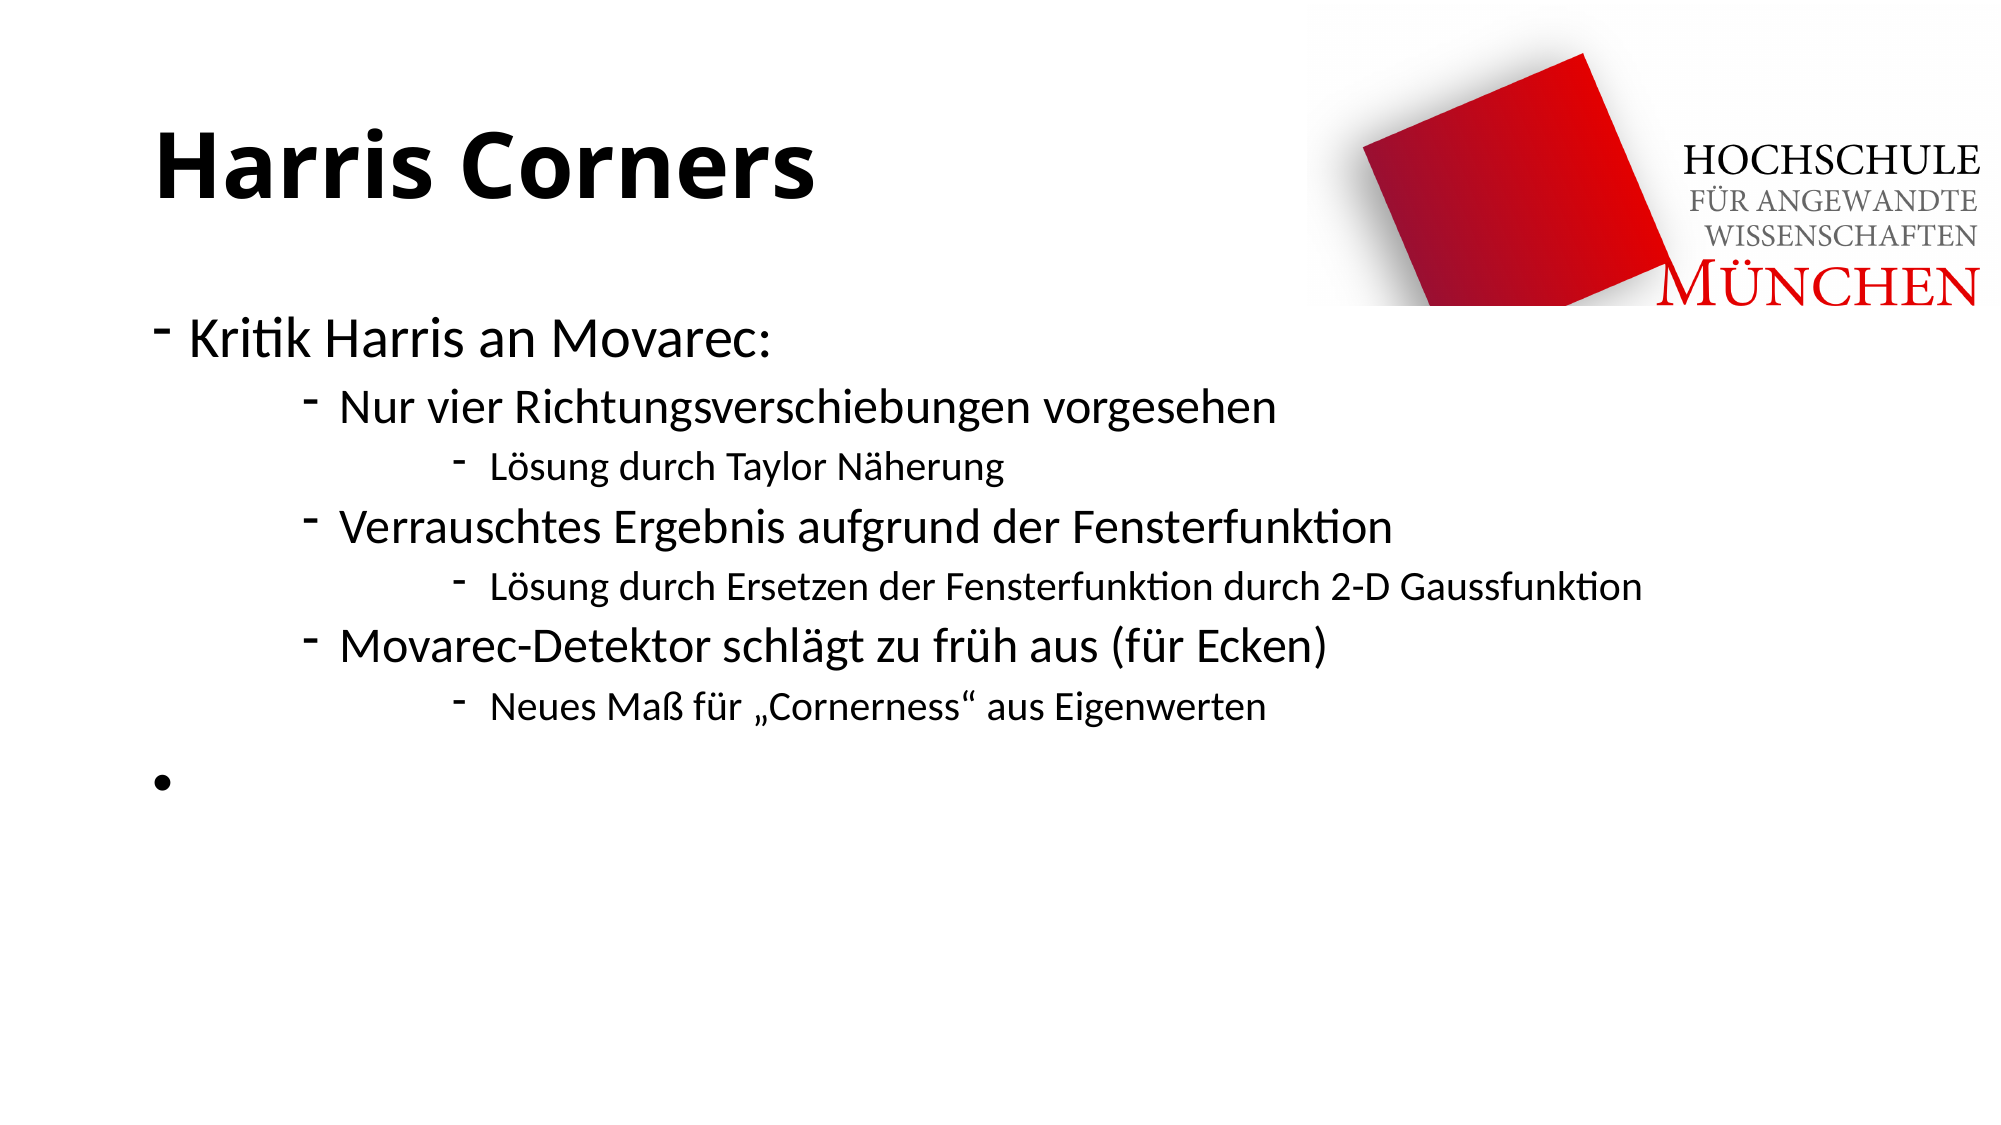

# Harris Corners
Kritik Harris an Movarec:
Nur vier Richtungsverschiebungen vorgesehen
Lösung durch Taylor Näherung
Verrauschtes Ergebnis aufgrund der Fensterfunktion
Lösung durch Ersetzen der Fensterfunktion durch 2-D Gaussfunktion
Movarec-Detektor schlägt zu früh aus (für Ecken)
Neues Maß für „Cornerness“ aus Eigenwerten